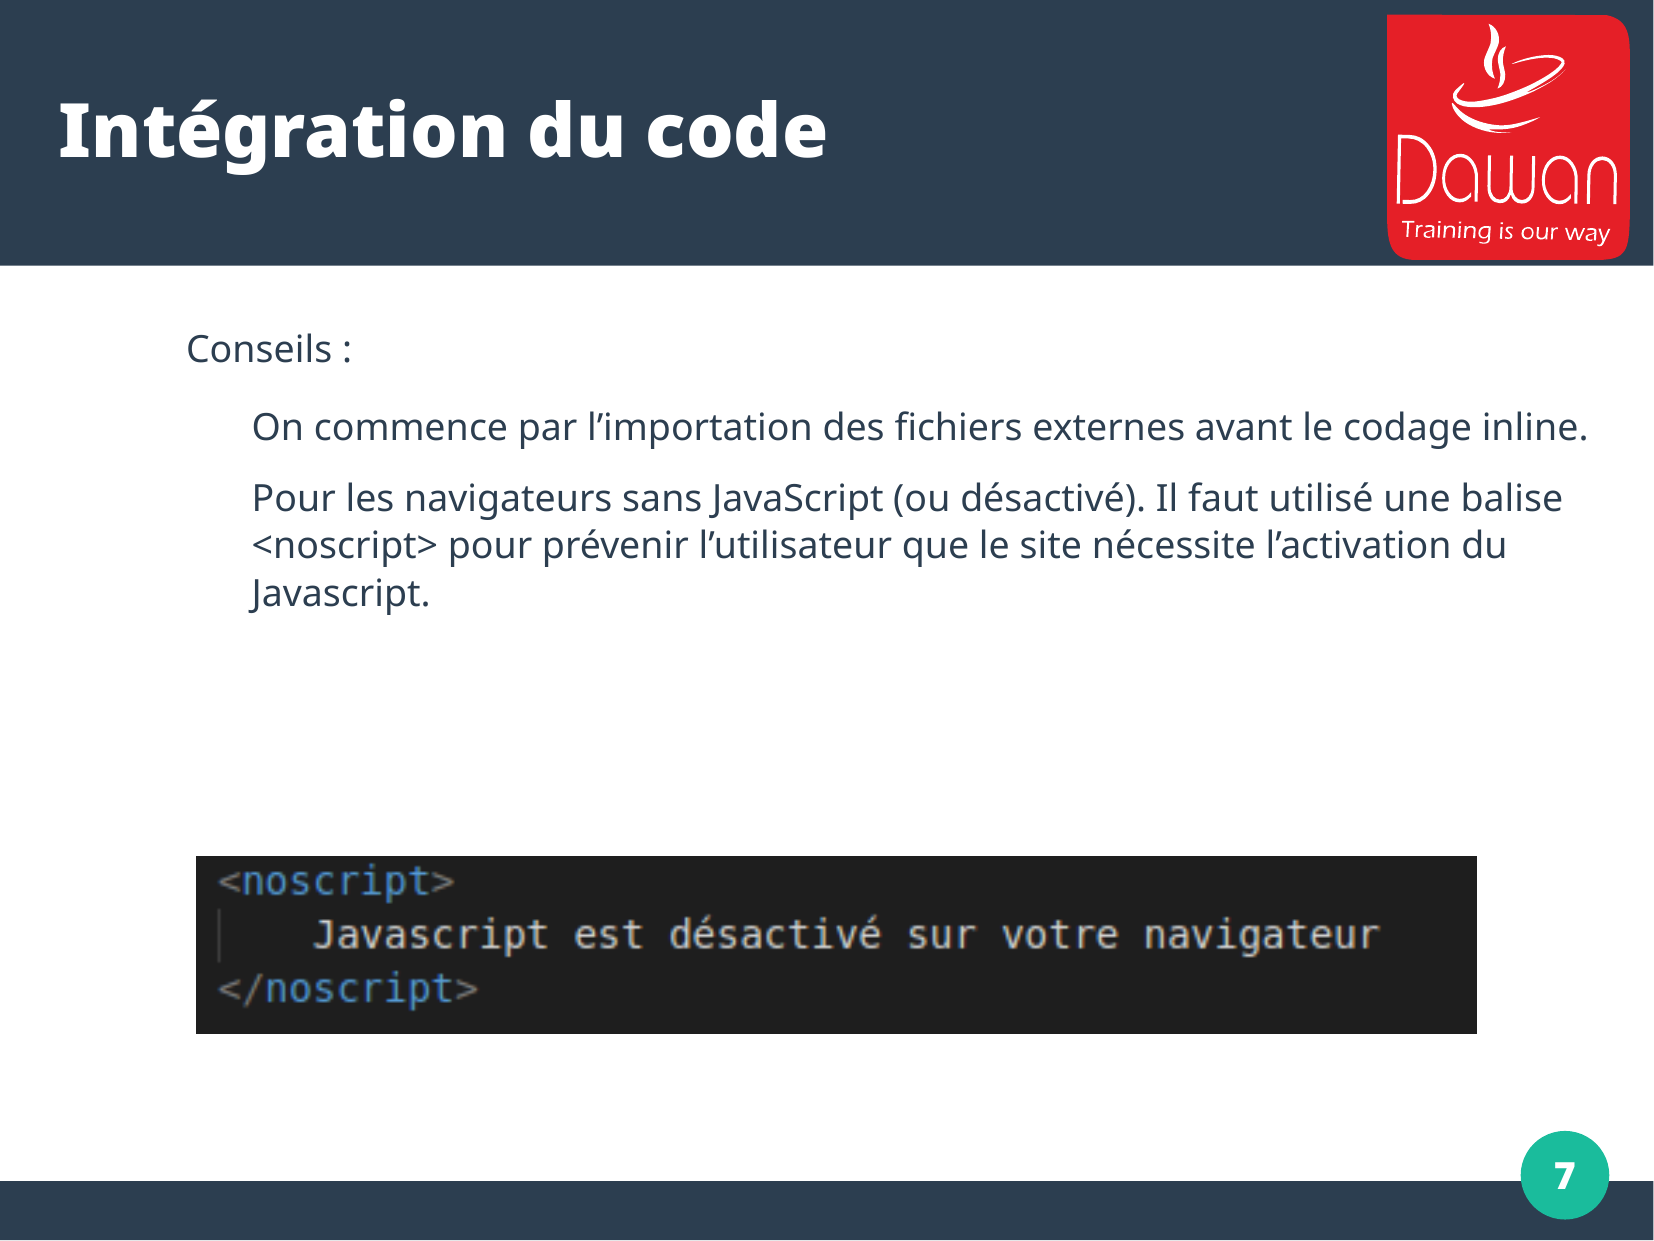

# Intégration du code
Conseils :
On commence par l’importation des fichiers externes avant le codage inline.
Pour les navigateurs sans JavaScript (ou désactivé). Il faut utilisé une balise <noscript> pour prévenir l’utilisateur que le site nécessite l’activation du Javascript.
7